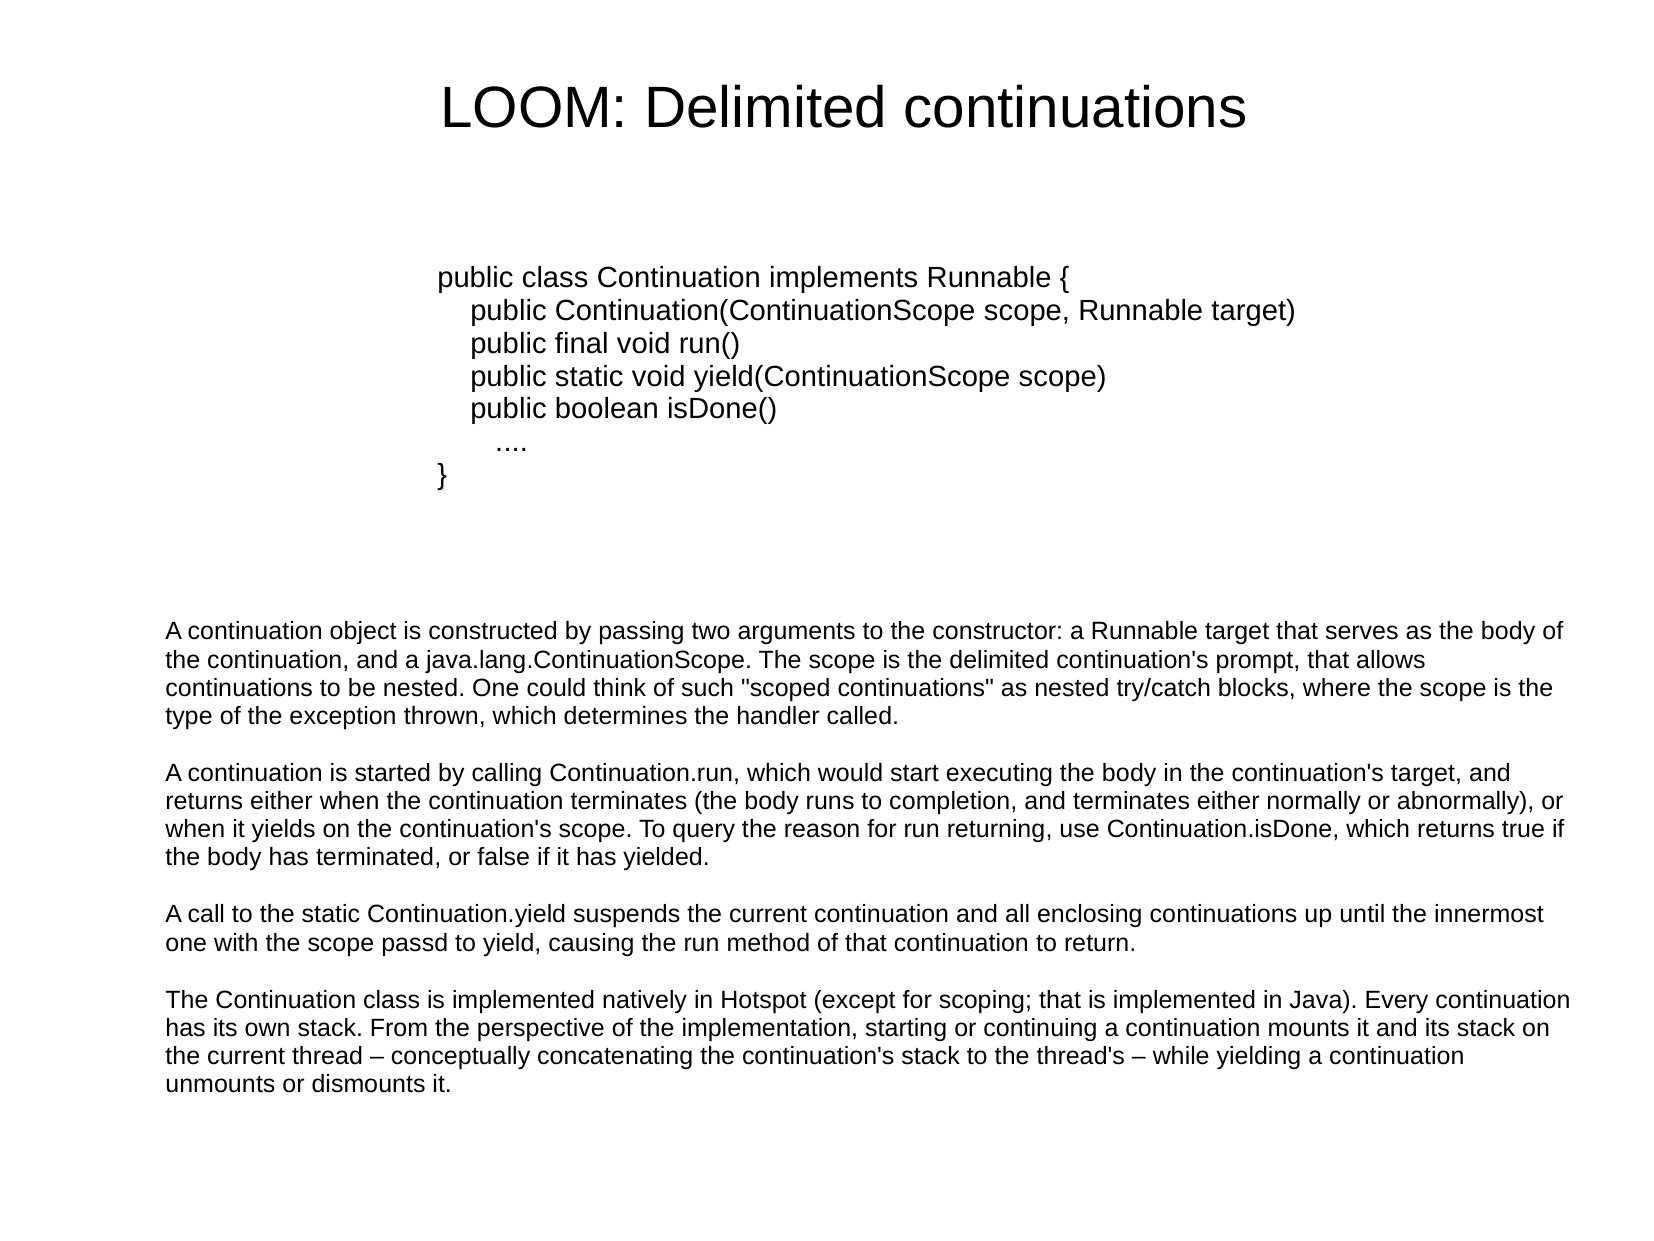

# LOOM: Delimited continuations
public class Continuation implements Runnable {
 public Continuation(ContinuationScope scope, Runnable target)
 public final void run()
 public static void yield(ContinuationScope scope)
 public boolean isDone()
 ....
}
A continuation object is constructed by passing two arguments to the constructor: a Runnable target that serves as the body of the continuation, and a java.lang.ContinuationScope. The scope is the delimited continuation's prompt, that allows continuations to be nested. One could think of such "scoped continuations" as nested try/catch blocks, where the scope is the type of the exception thrown, which determines the handler called.
A continuation is started by calling Continuation.run, which would start executing the body in the continuation's target, and returns either when the continuation terminates (the body runs to completion, and terminates either normally or abnormally), or when it yields on the continuation's scope. To query the reason for run returning, use Continuation.isDone, which returns true if the body has terminated, or false if it has yielded.
A call to the static Continuation.yield suspends the current continuation and all enclosing continuations up until the innermost one with the scope passd to yield, causing the run method of that continuation to return.
The Continuation class is implemented natively in Hotspot (except for scoping; that is implemented in Java). Every continuation has its own stack. From the perspective of the implementation, starting or continuing a continuation mounts it and its stack on the current thread – conceptually concatenating the continuation's stack to the thread's – while yielding a continuation unmounts or dismounts it.